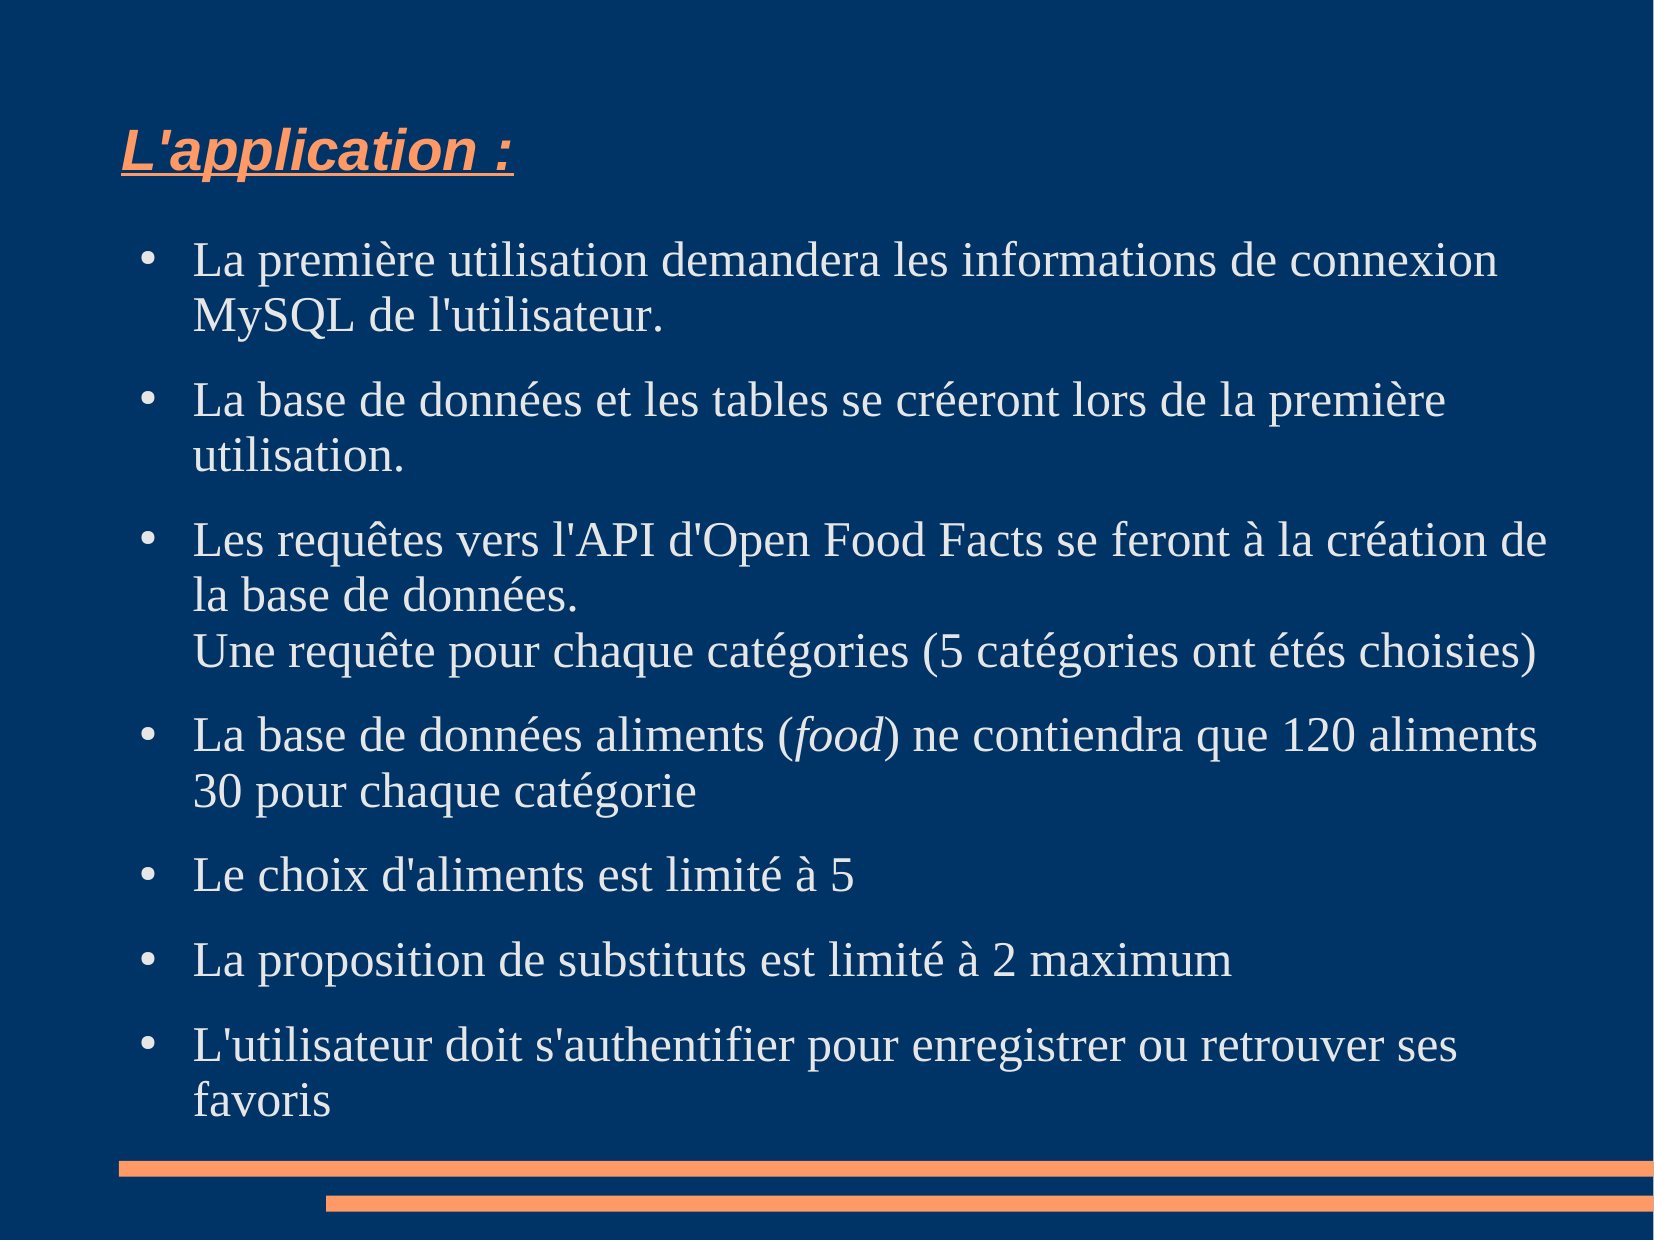

# L'application :
La première utilisation demandera les informations de connexion MySQL de l'utilisateur.
La base de données et les tables se créeront lors de la première utilisation.
Les requêtes vers l'API d'Open Food Facts se feront à la création de la base de données.
Une requête pour chaque catégories (5 catégories ont étés choisies)
La base de données aliments (food) ne contiendra que 120 aliments
30 pour chaque catégorie
Le choix d'aliments est limité à 5
La proposition de substituts est limité à 2 maximum
L'utilisateur doit s'authentifier pour enregistrer ou retrouver ses favoris